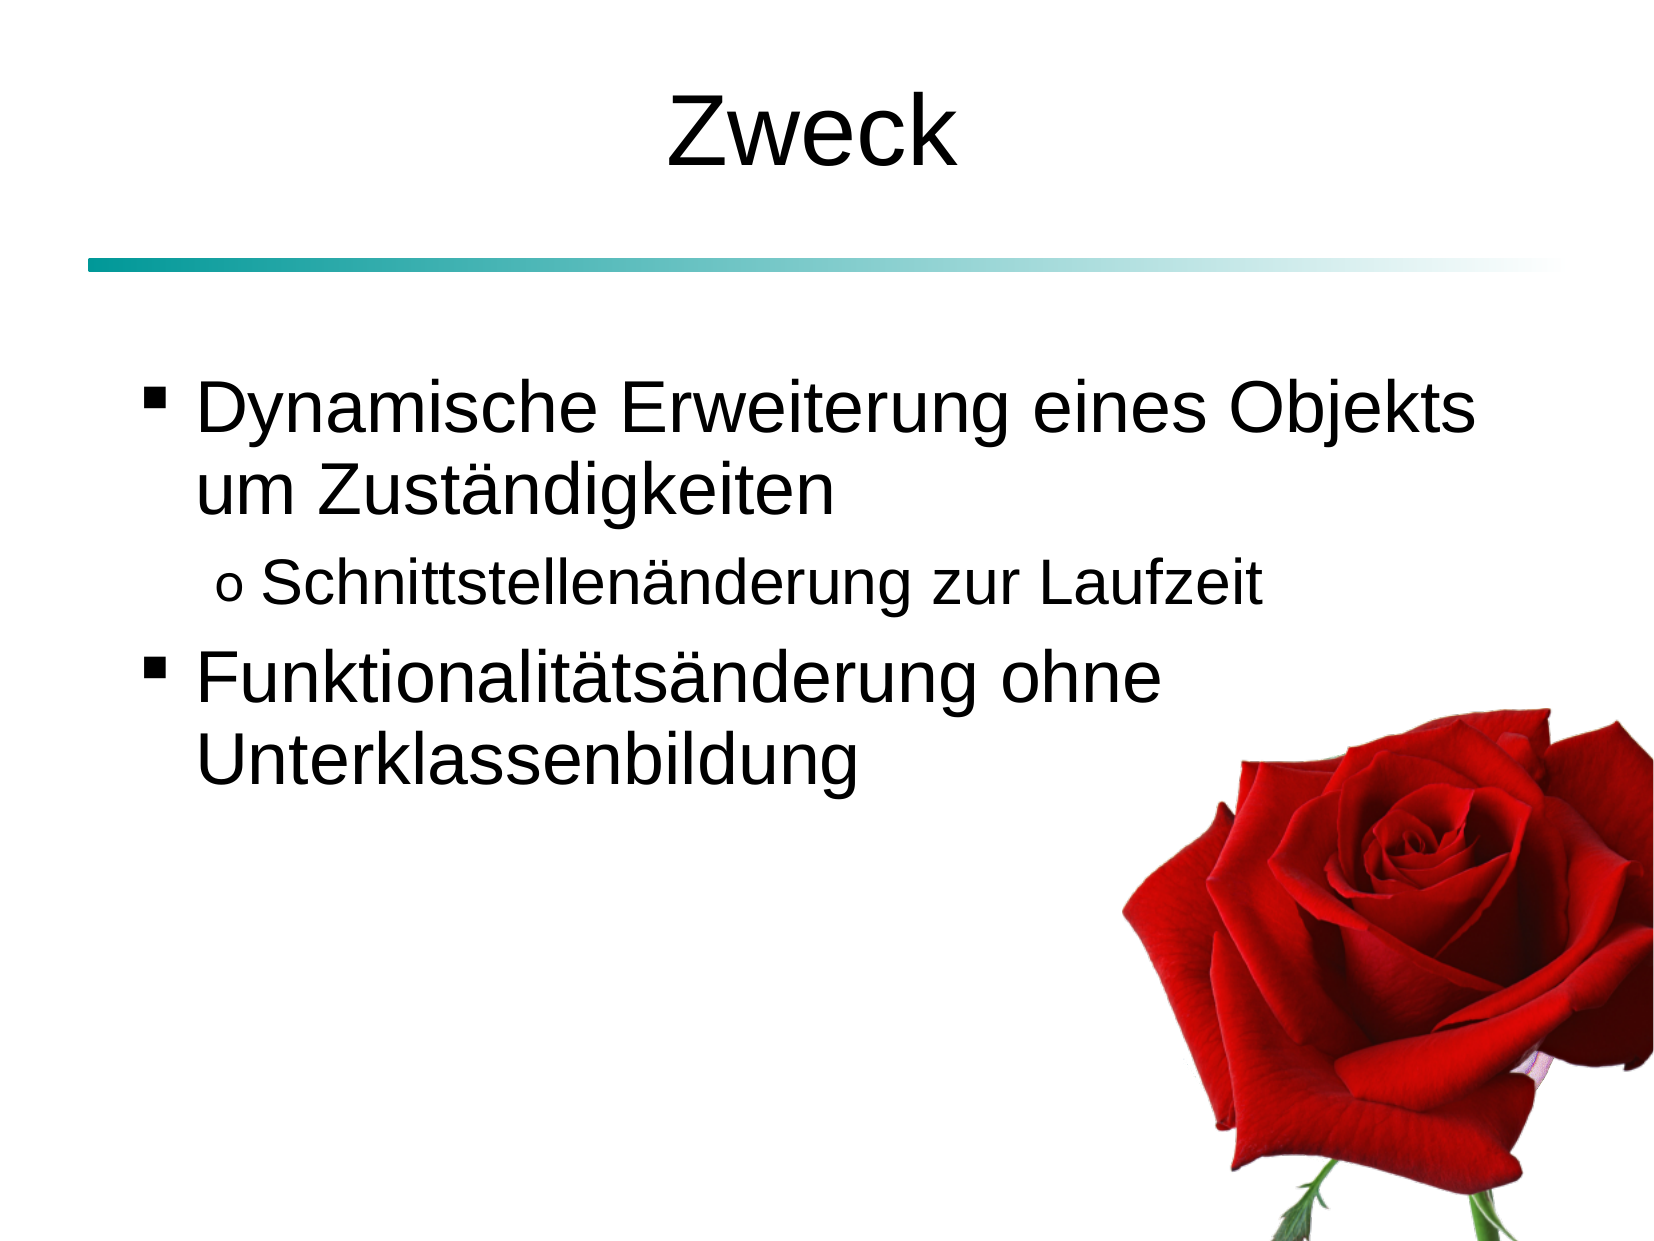

# Zweck
Dynamische Erweiterung eines Objekts um Zuständigkeiten
Schnittstellenänderung zur Laufzeit
Funktionalitätsänderung ohne Unterklassenbildung